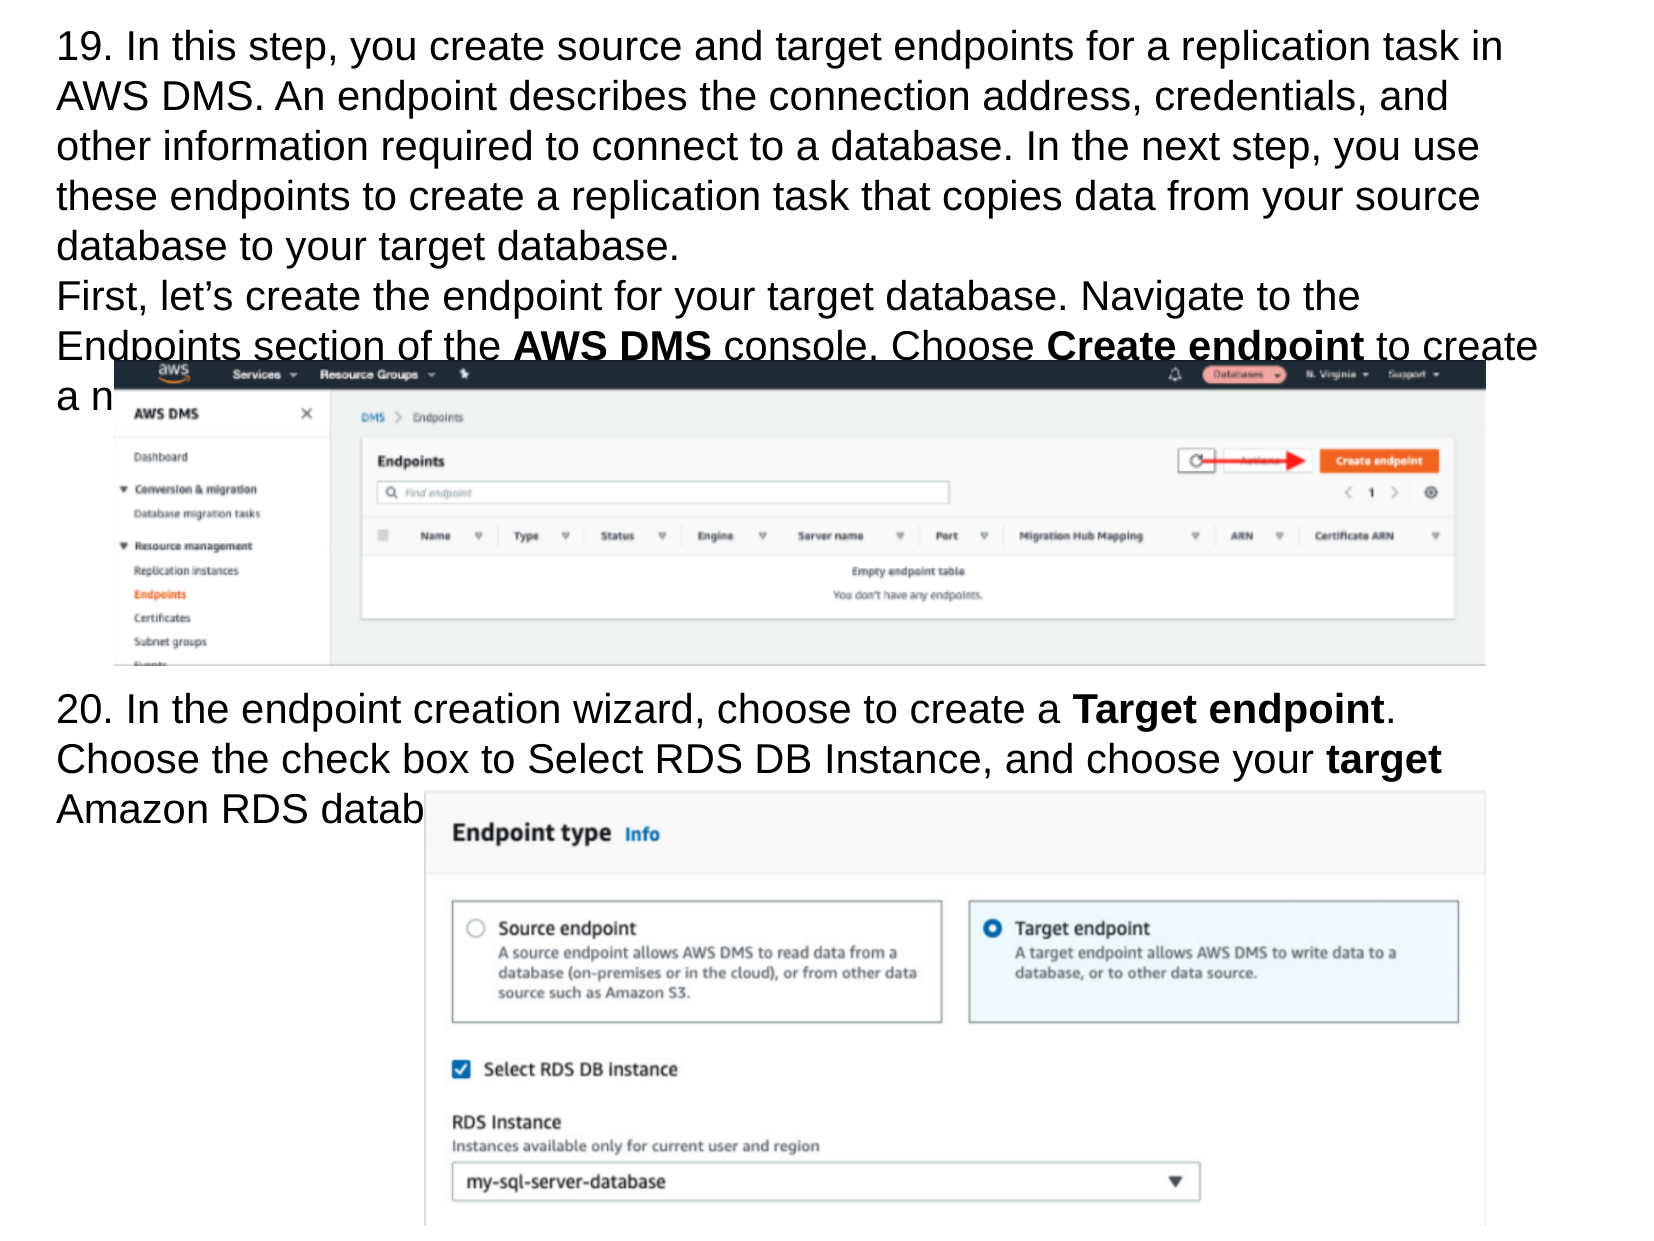

19. In this step, you create source and target endpoints for a replication task in AWS DMS. An endpoint describes the connection address, credentials, and other information required to connect to a database. In the next step, you use these endpoints to create a replication task that copies data from your source database to your target database.
First, let’s create the endpoint for your target database. Navigate to the Endpoints section of the AWS DMS console. Choose Create endpoint to create a new endpoint.
20. In the endpoint creation wizard, choose to create a Target endpoint. Choose the check box to Select RDS DB Instance, and choose your target Amazon RDS database in the dropdown.